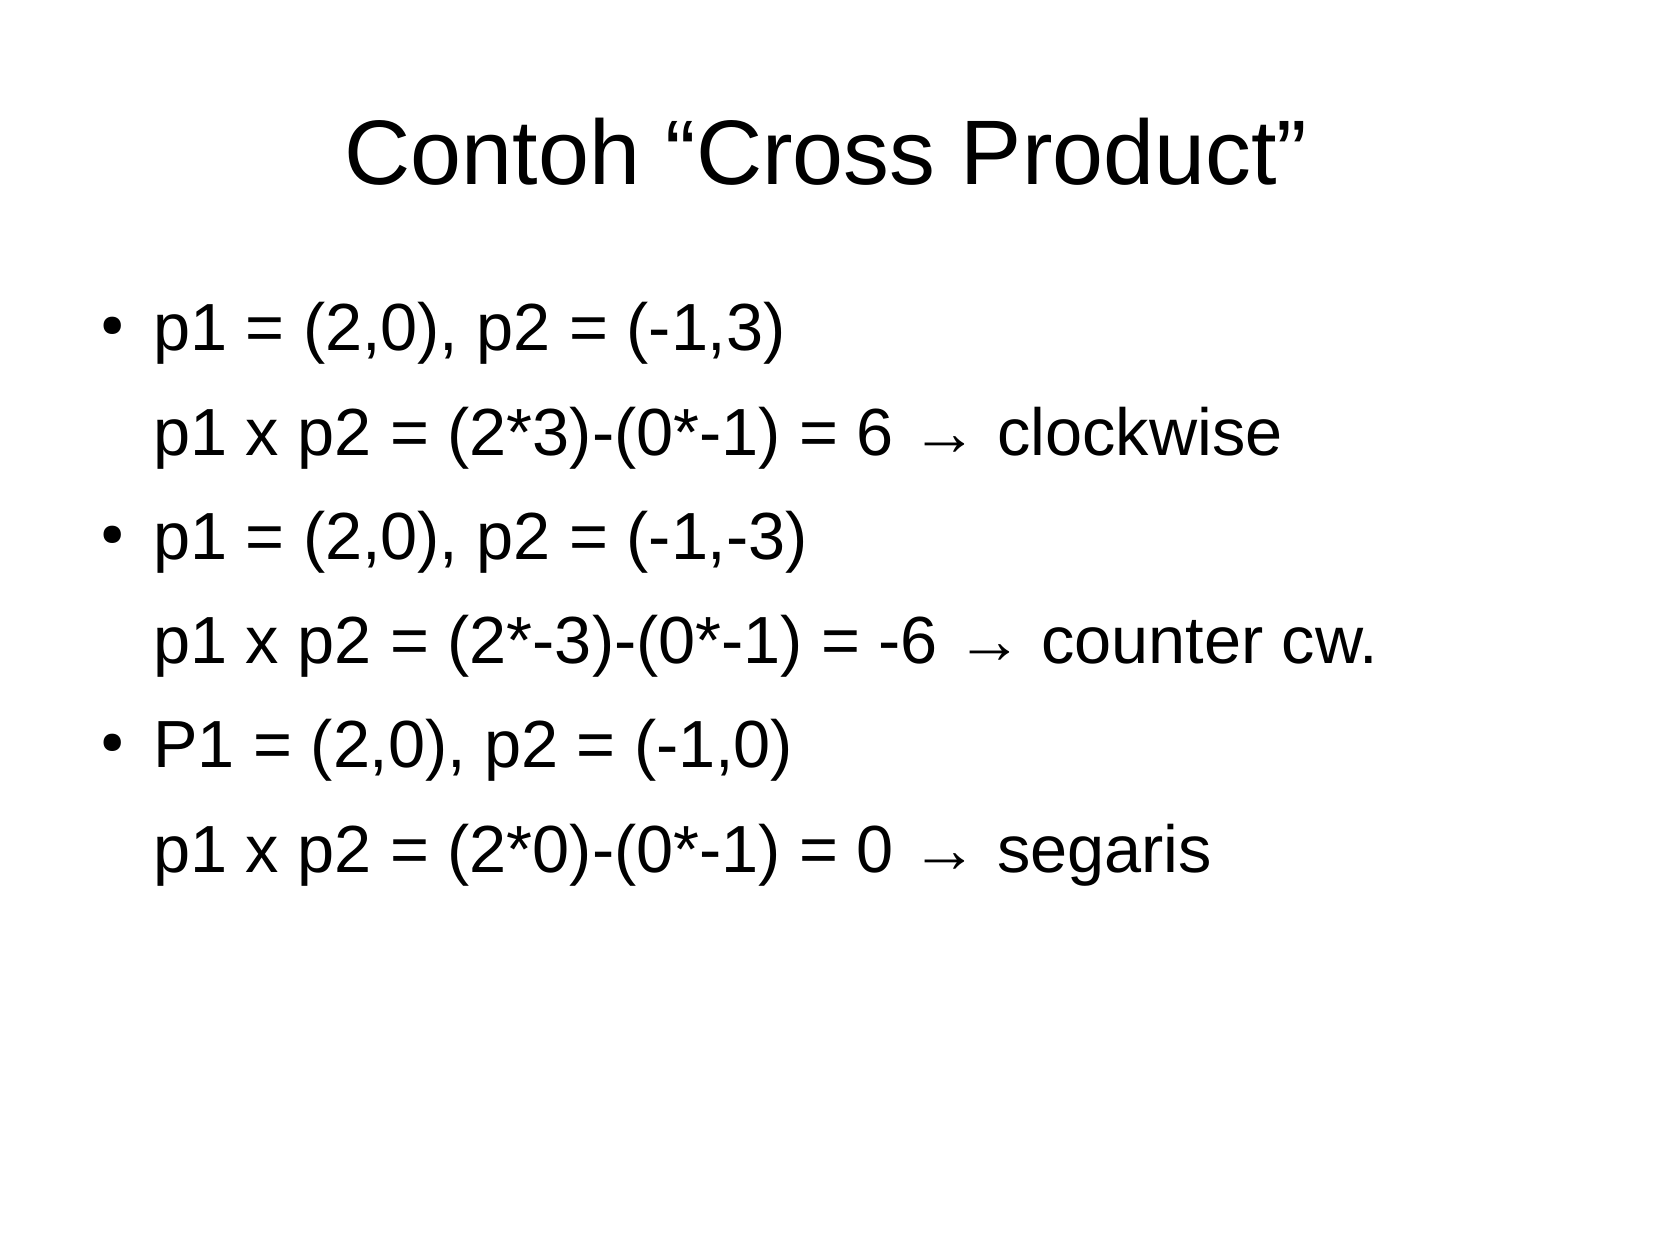

# Contoh “Cross Product”
p1 = (2,0), p2 = (-1,3)
p1 x p2 = (2*3)-(0*-1) = 6 → clockwise
p1 = (2,0), p2 = (-1,-3)
p1 x p2 = (2*-3)-(0*-1) = -6 → counter cw.
P1 = (2,0), p2 = (-1,0)
p1 x p2 = (2*0)-(0*-1) = 0 → segaris